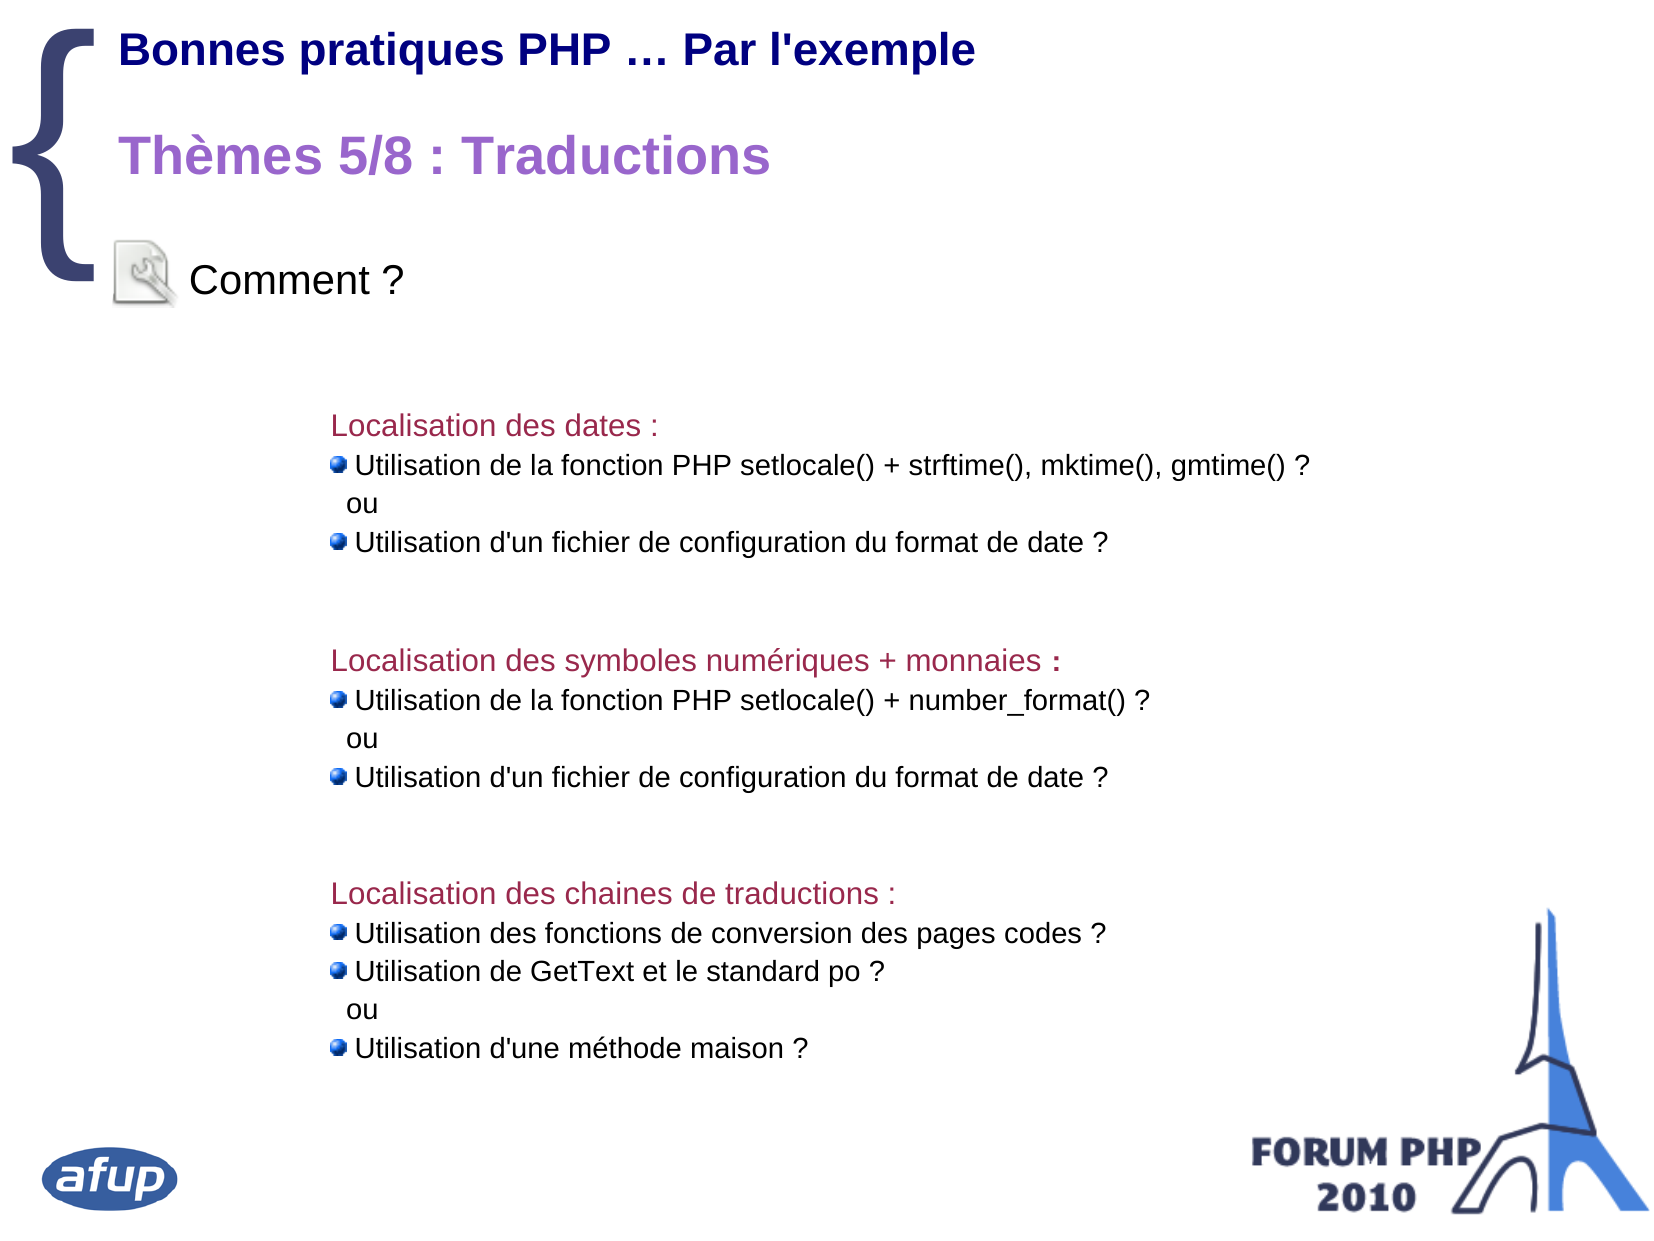

# Bonnes pratiques PHP … Par l'exemple Thèmes 5/8 : Traductions
Comment ?
Localisation des dates :
 Utilisation de la fonction PHP setlocale() + strftime(), mktime(), gmtime() ?
ou
 Utilisation d'un fichier de configuration du format de date ?
Localisation des symboles numériques + monnaies :
 Utilisation de la fonction PHP setlocale() + number_format() ?
ou
 Utilisation d'un fichier de configuration du format de date ?
Localisation des chaines de traductions :
 Utilisation des fonctions de conversion des pages codes ?
 Utilisation de GetText et le standard po ?
ou
 Utilisation d'une méthode maison ?